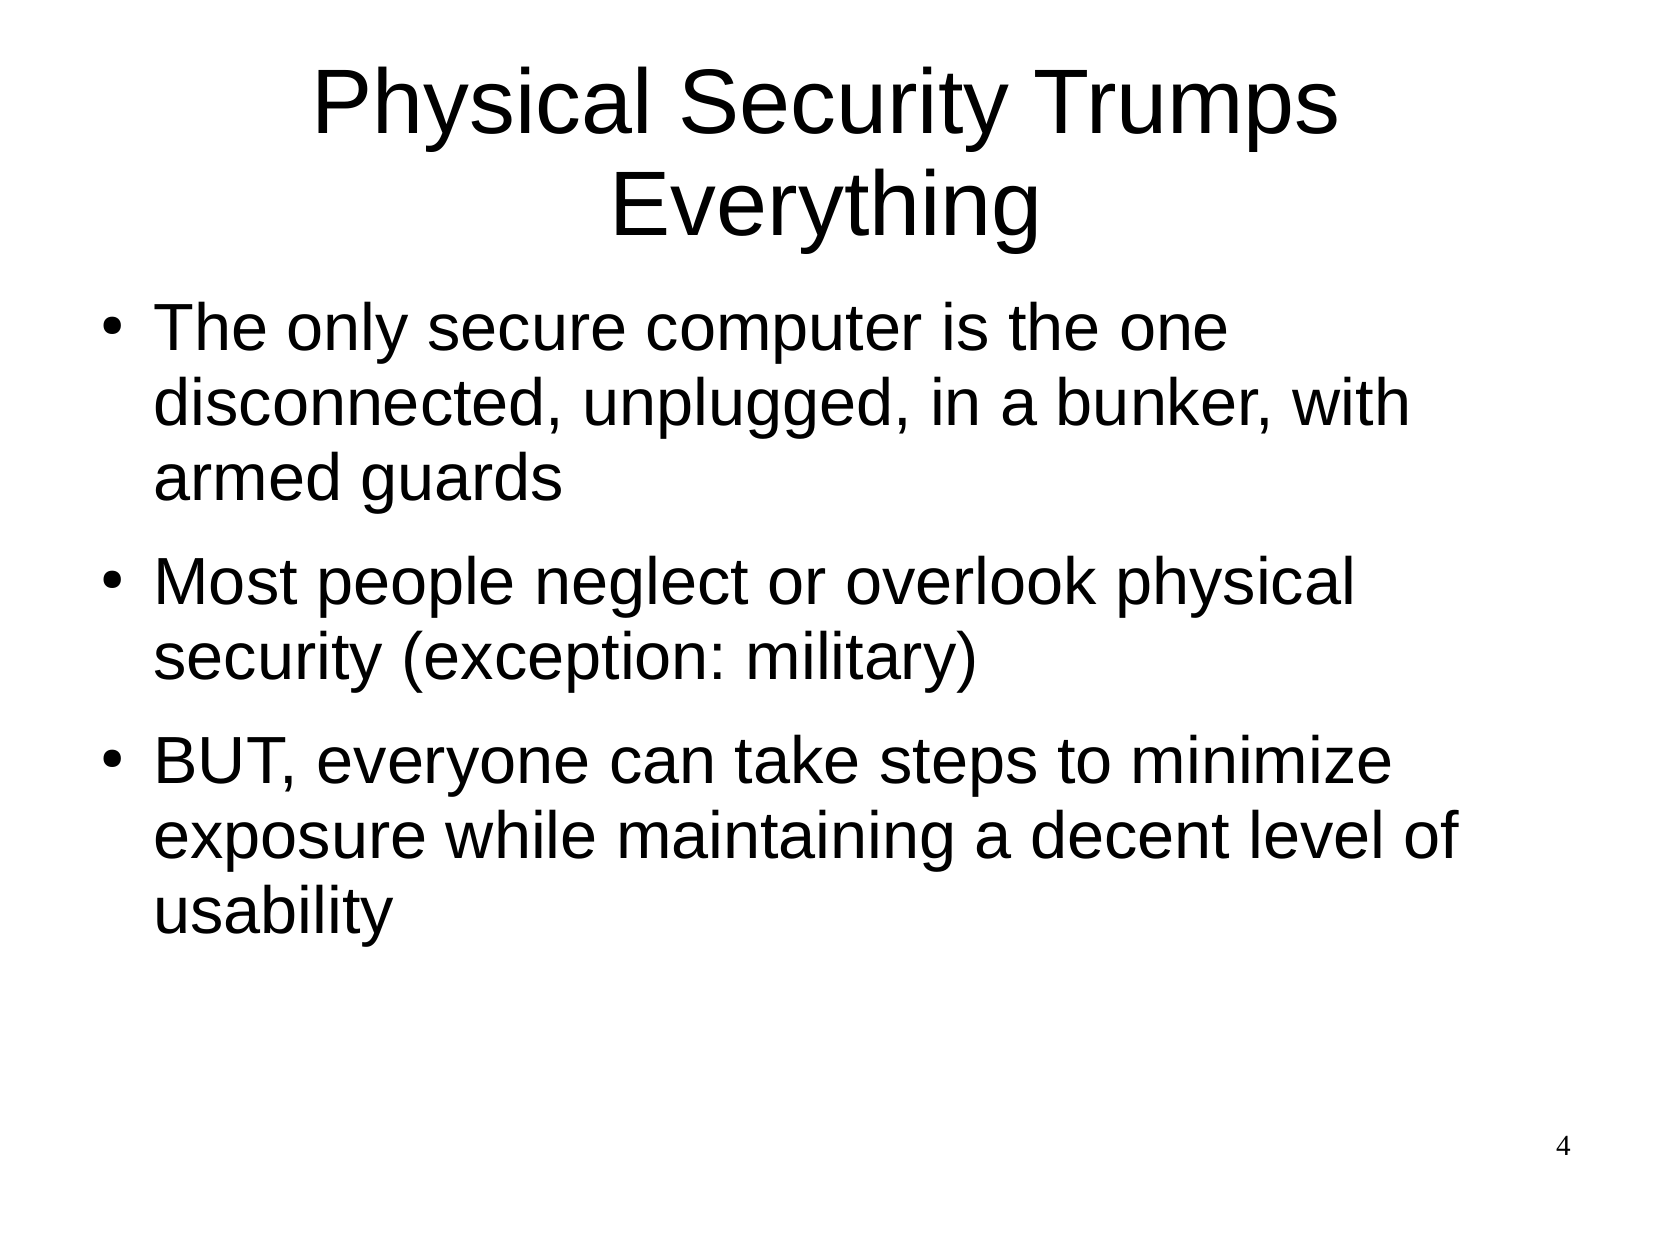

# Physical Security Trumps Everything
The only secure computer is the one disconnected, unplugged, in a bunker, with armed guards
Most people neglect or overlook physical security (exception: military)
BUT, everyone can take steps to minimize exposure while maintaining a decent level of usability
4